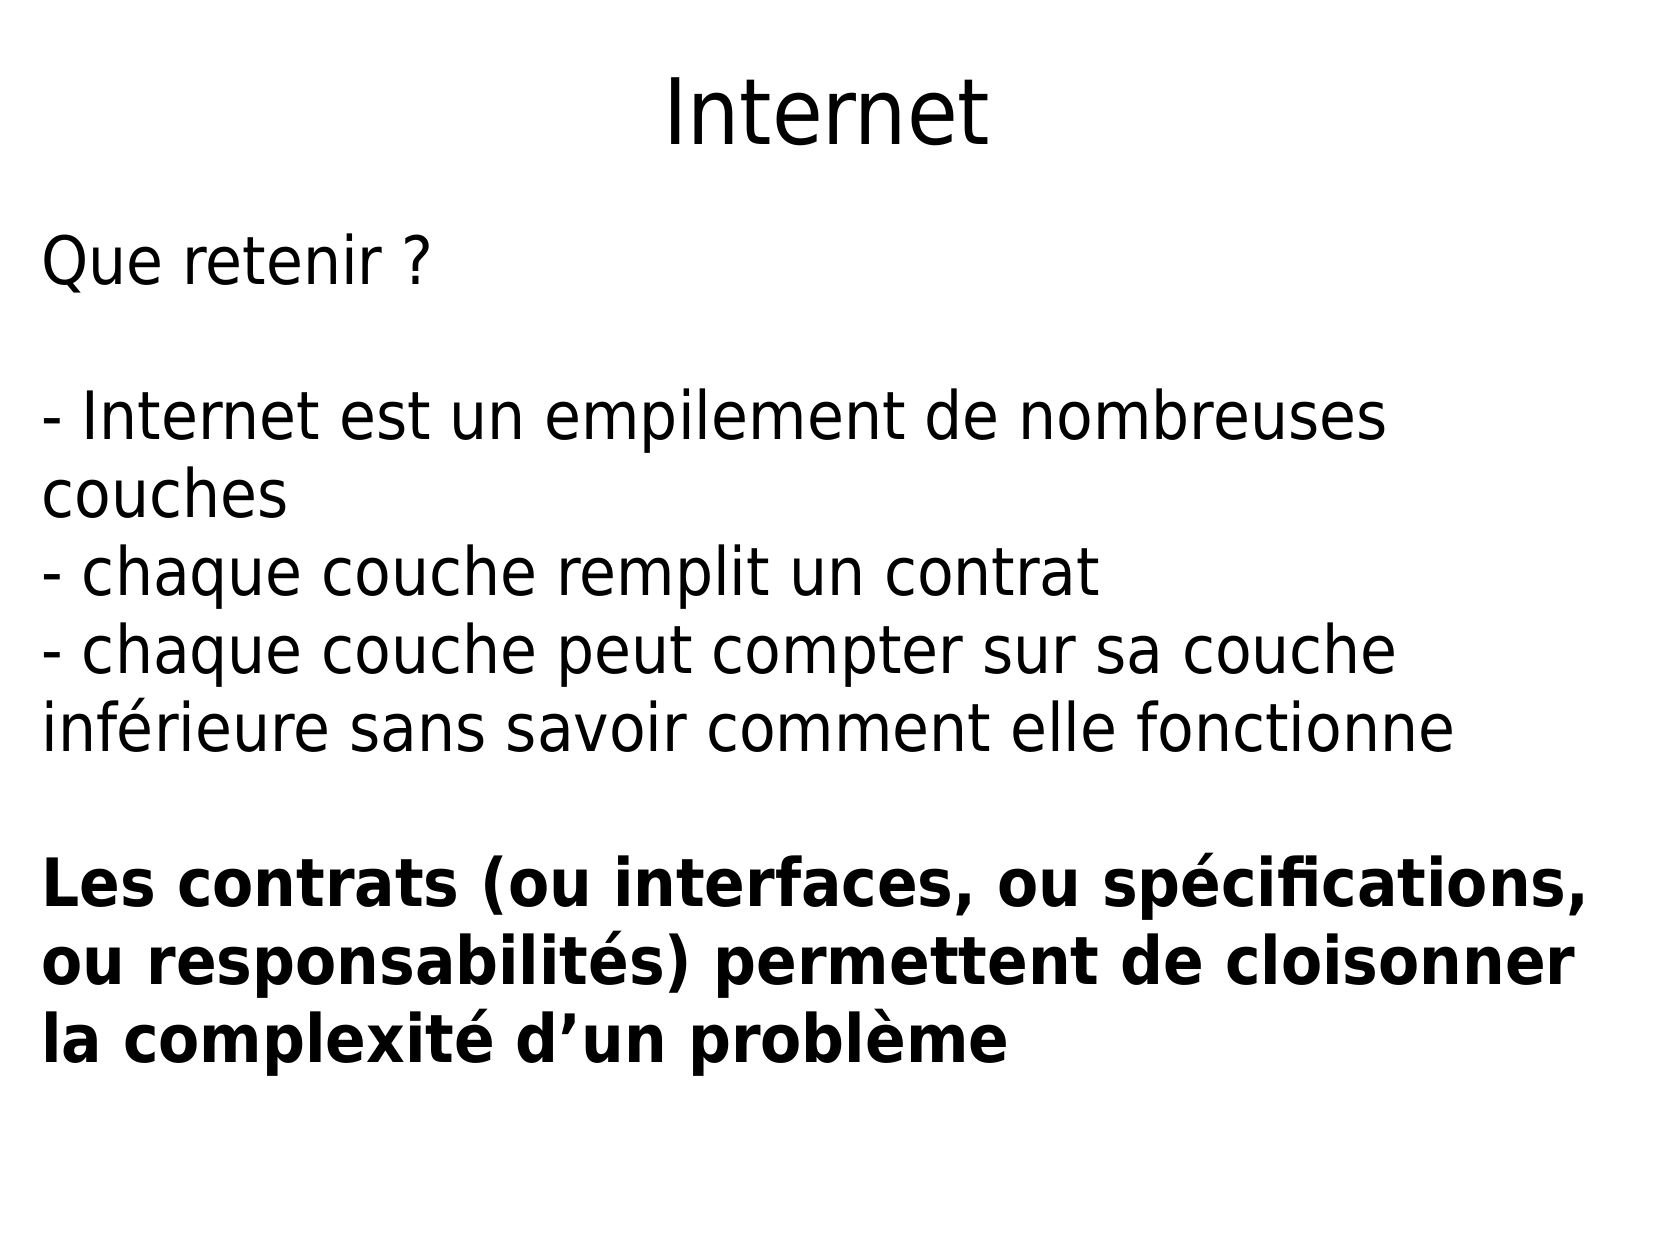

# Internet
Que retenir ?
- Internet est un empilement de nombreuses couches
- chaque couche remplit un contrat
- chaque couche peut compter sur sa couche inférieure sans savoir comment elle fonctionne
Les contrats (ou interfaces, ou spécifications, ou responsabilités) permettent de cloisonner la complexité d’un problème